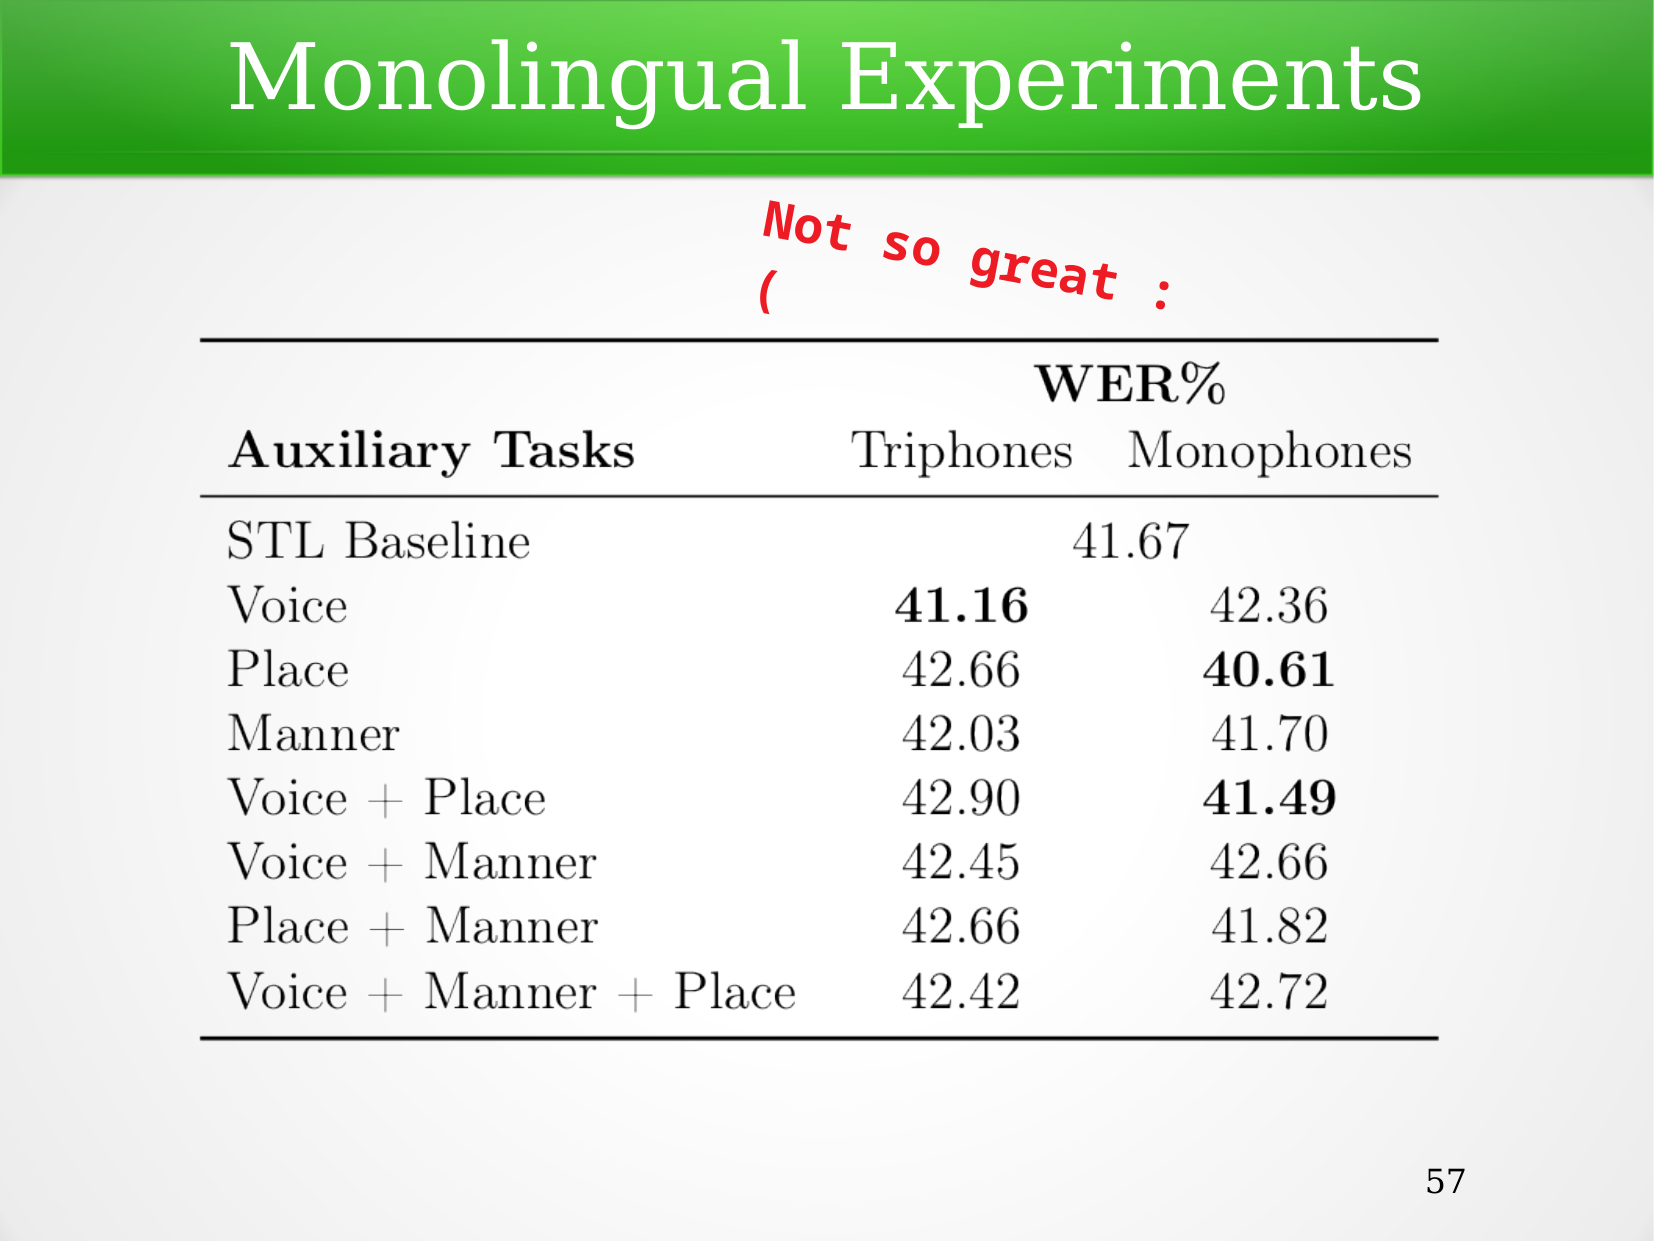

# Monolingual Experiments
Not so great :(